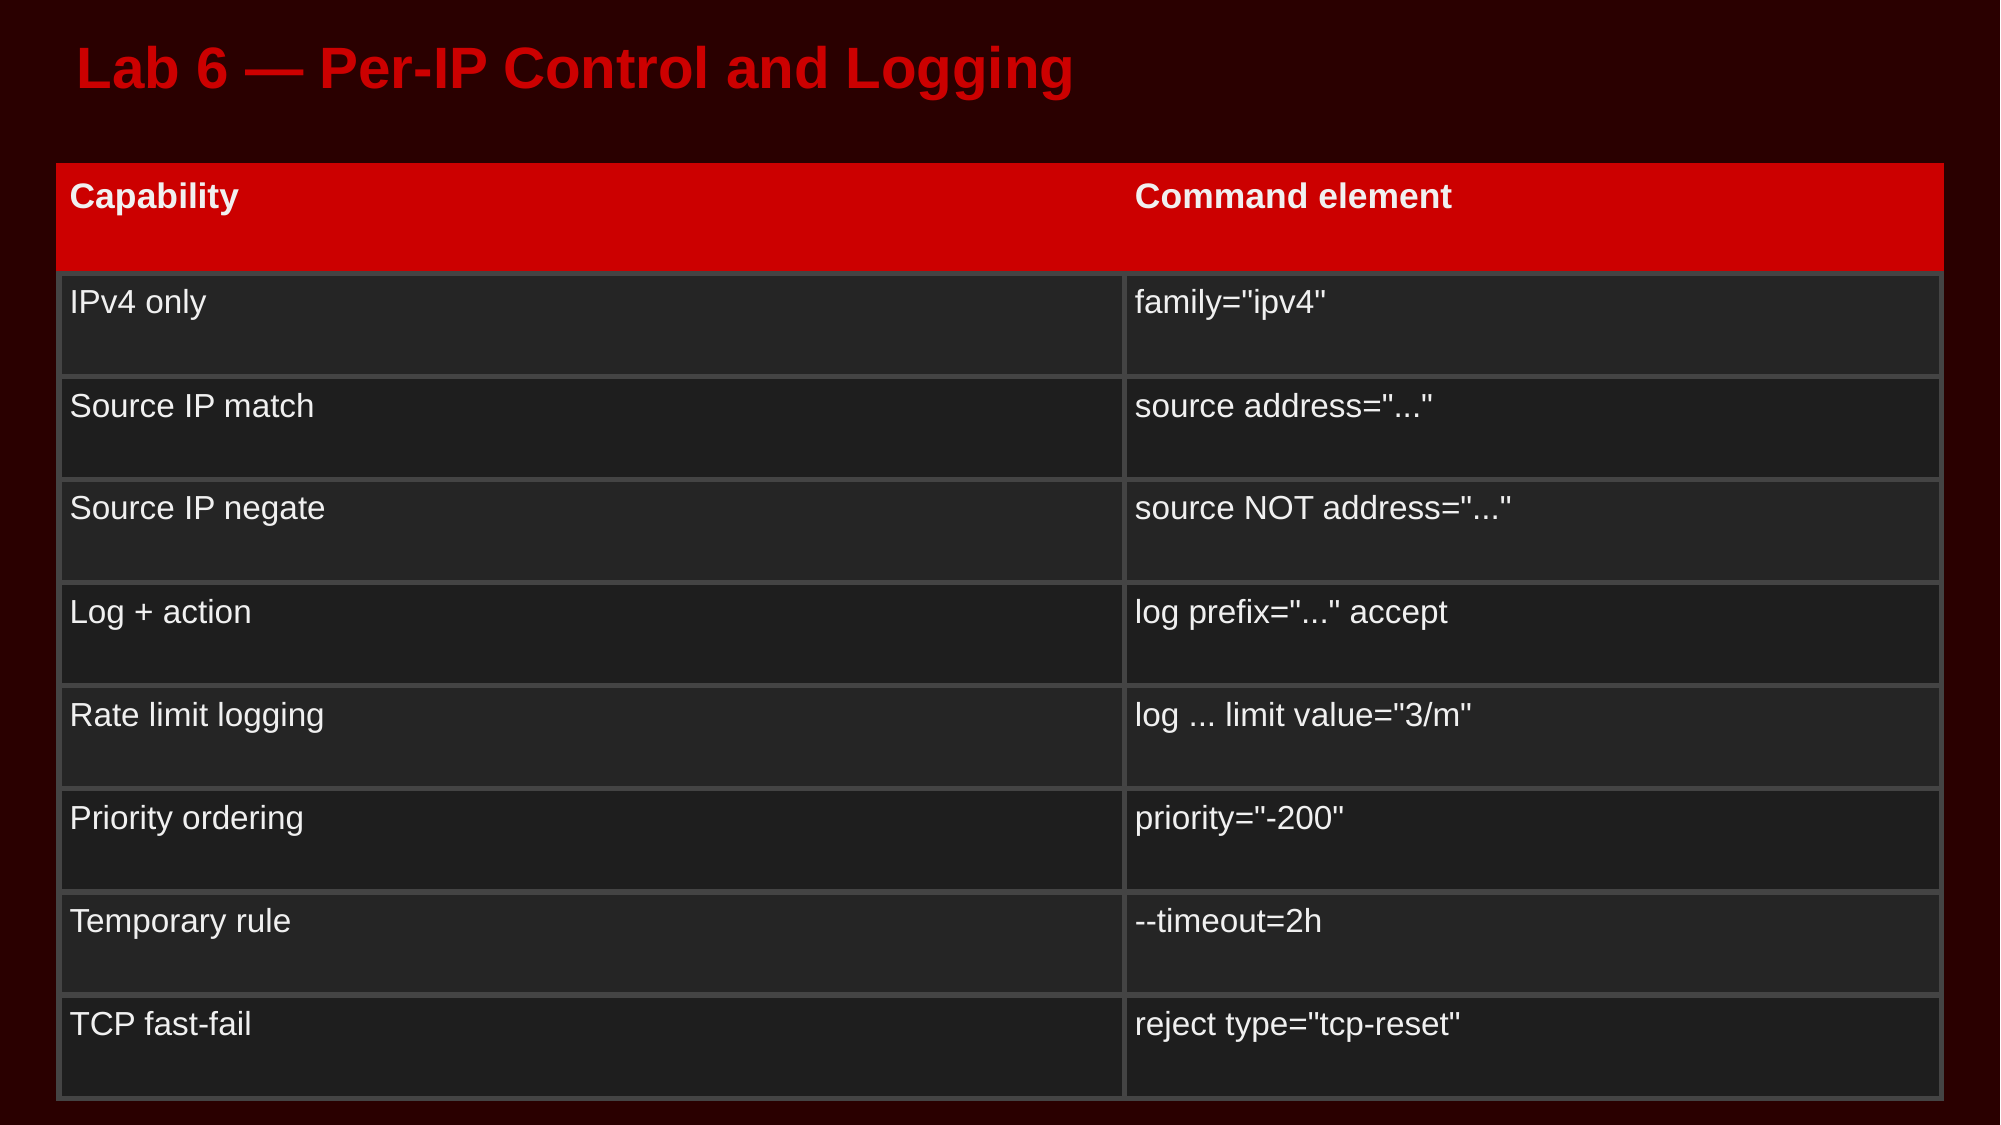

Lab 6 — Per-IP Control and Logging
| Capability | Command element |
| --- | --- |
| IPv4 only | family="ipv4" |
| Source IP match | source address="..." |
| Source IP negate | source NOT address="..." |
| Log + action | log prefix="..." accept |
| Rate limit logging | log ... limit value="3/m" |
| Priority ordering | priority="-200" |
| Temporary rule | --timeout=2h |
| TCP fast-fail | reject type="tcp-reset" |